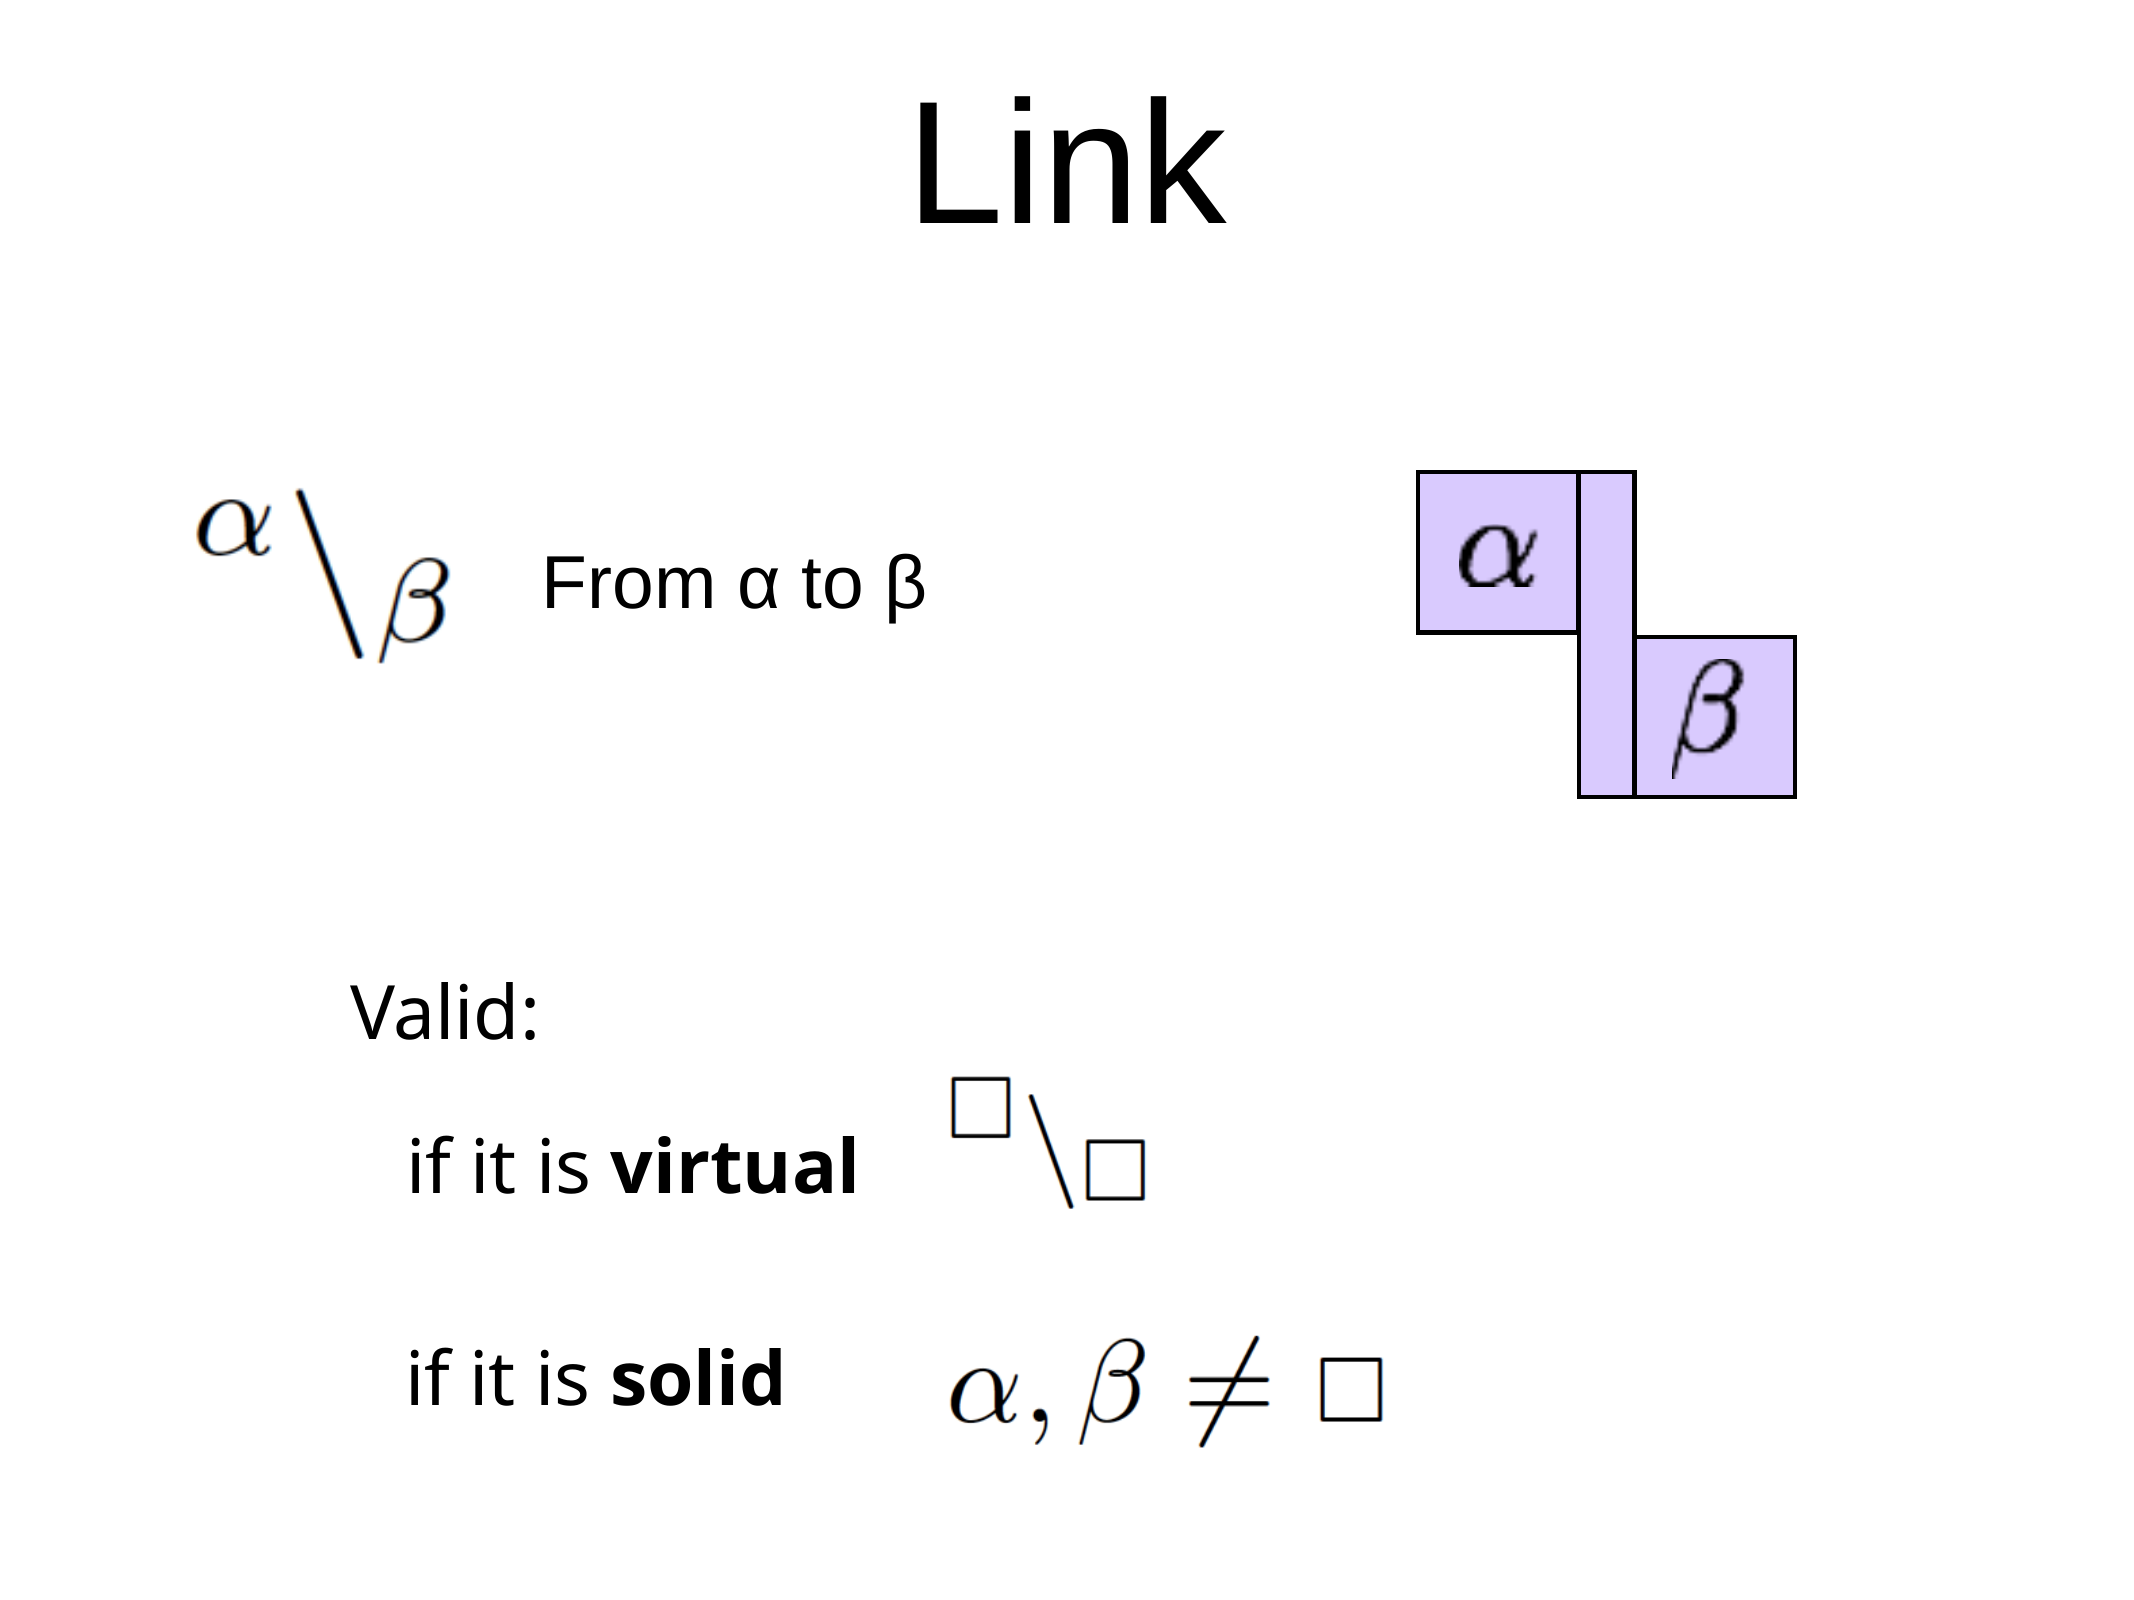

# Link
From α to β
Valid:
if it is virtual
if it is solid
7